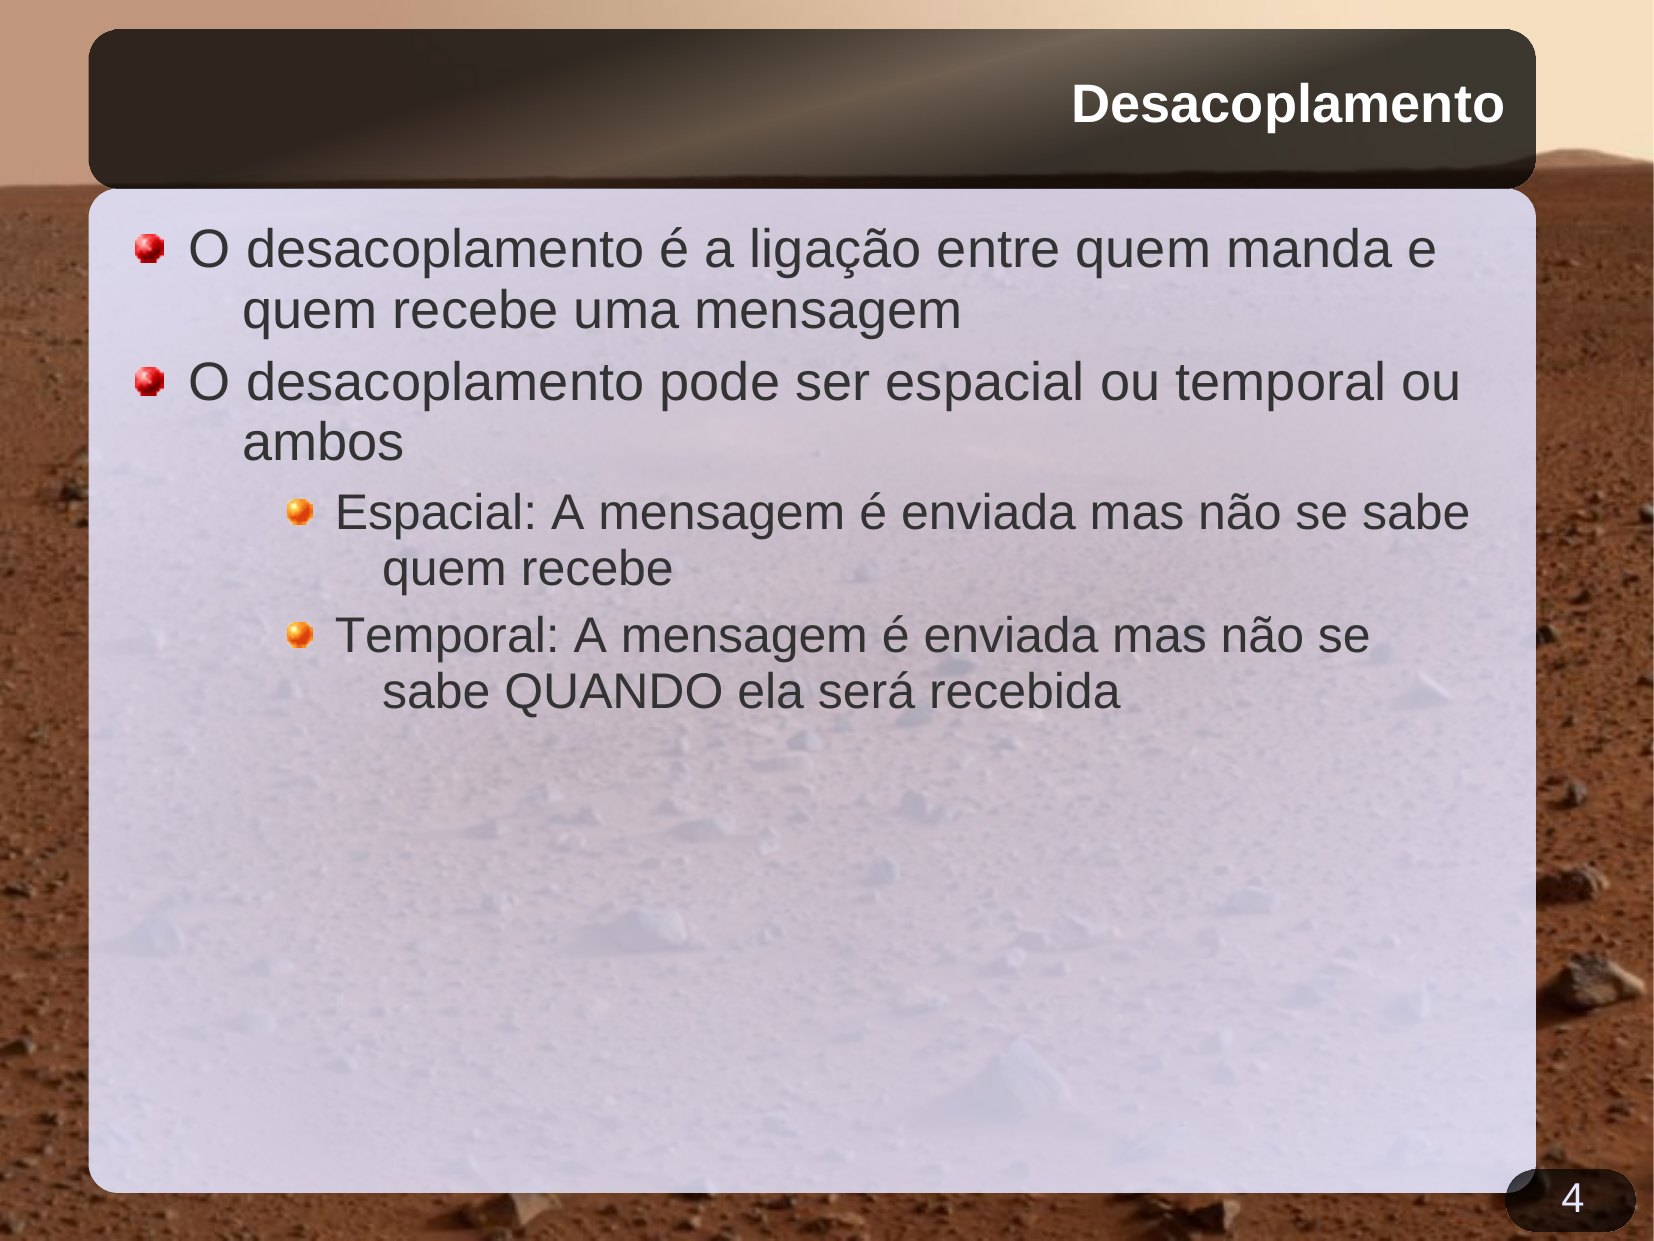

# Desacoplamento
O desacoplamento é a ligação entre quem manda e quem recebe uma mensagem
O desacoplamento pode ser espacial ou temporal ou ambos
Espacial: A mensagem é enviada mas não se sabe quem recebe
Temporal: A mensagem é enviada mas não se sabe QUANDO ela será recebida